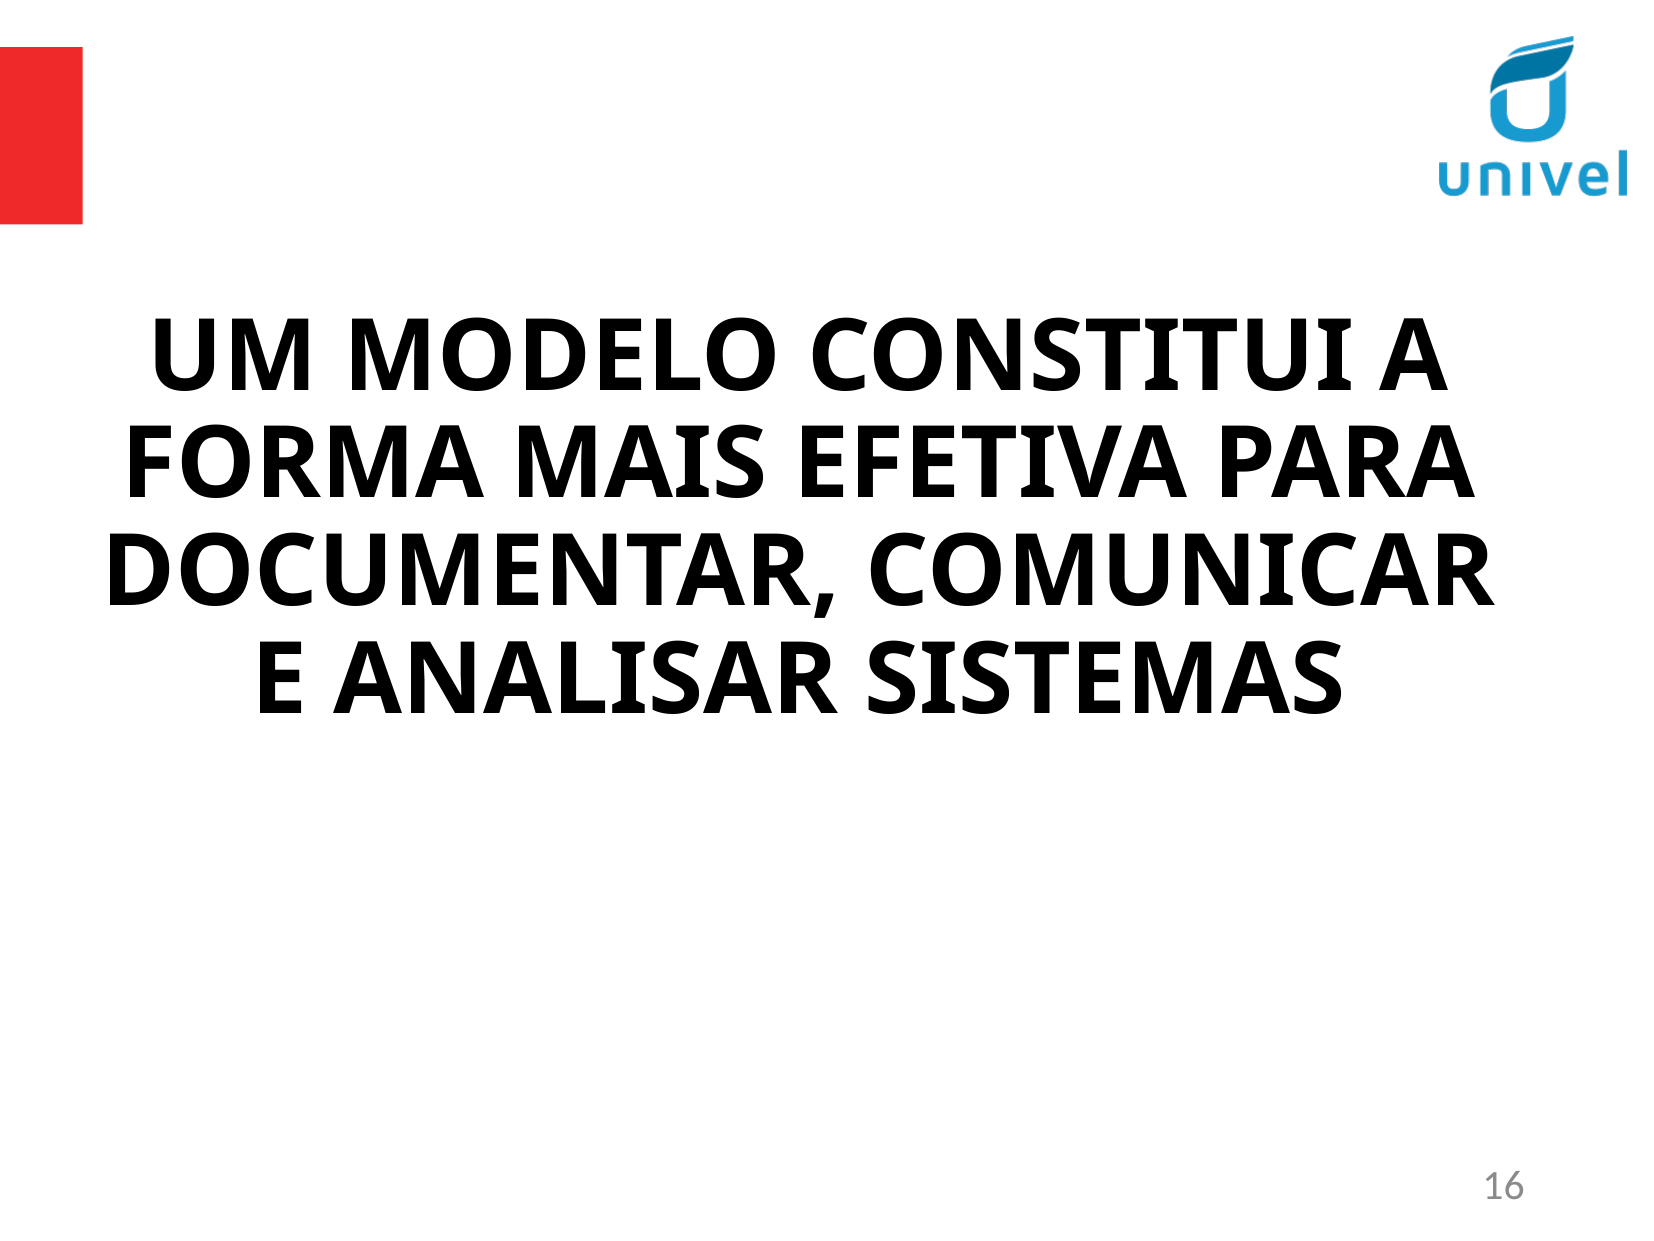

# UM MODELO CONSTITUI A FORMA MAIS EFETIVA PARA DOCUMENTAR, COMUNICAR E ANALISAR SISTEMAS